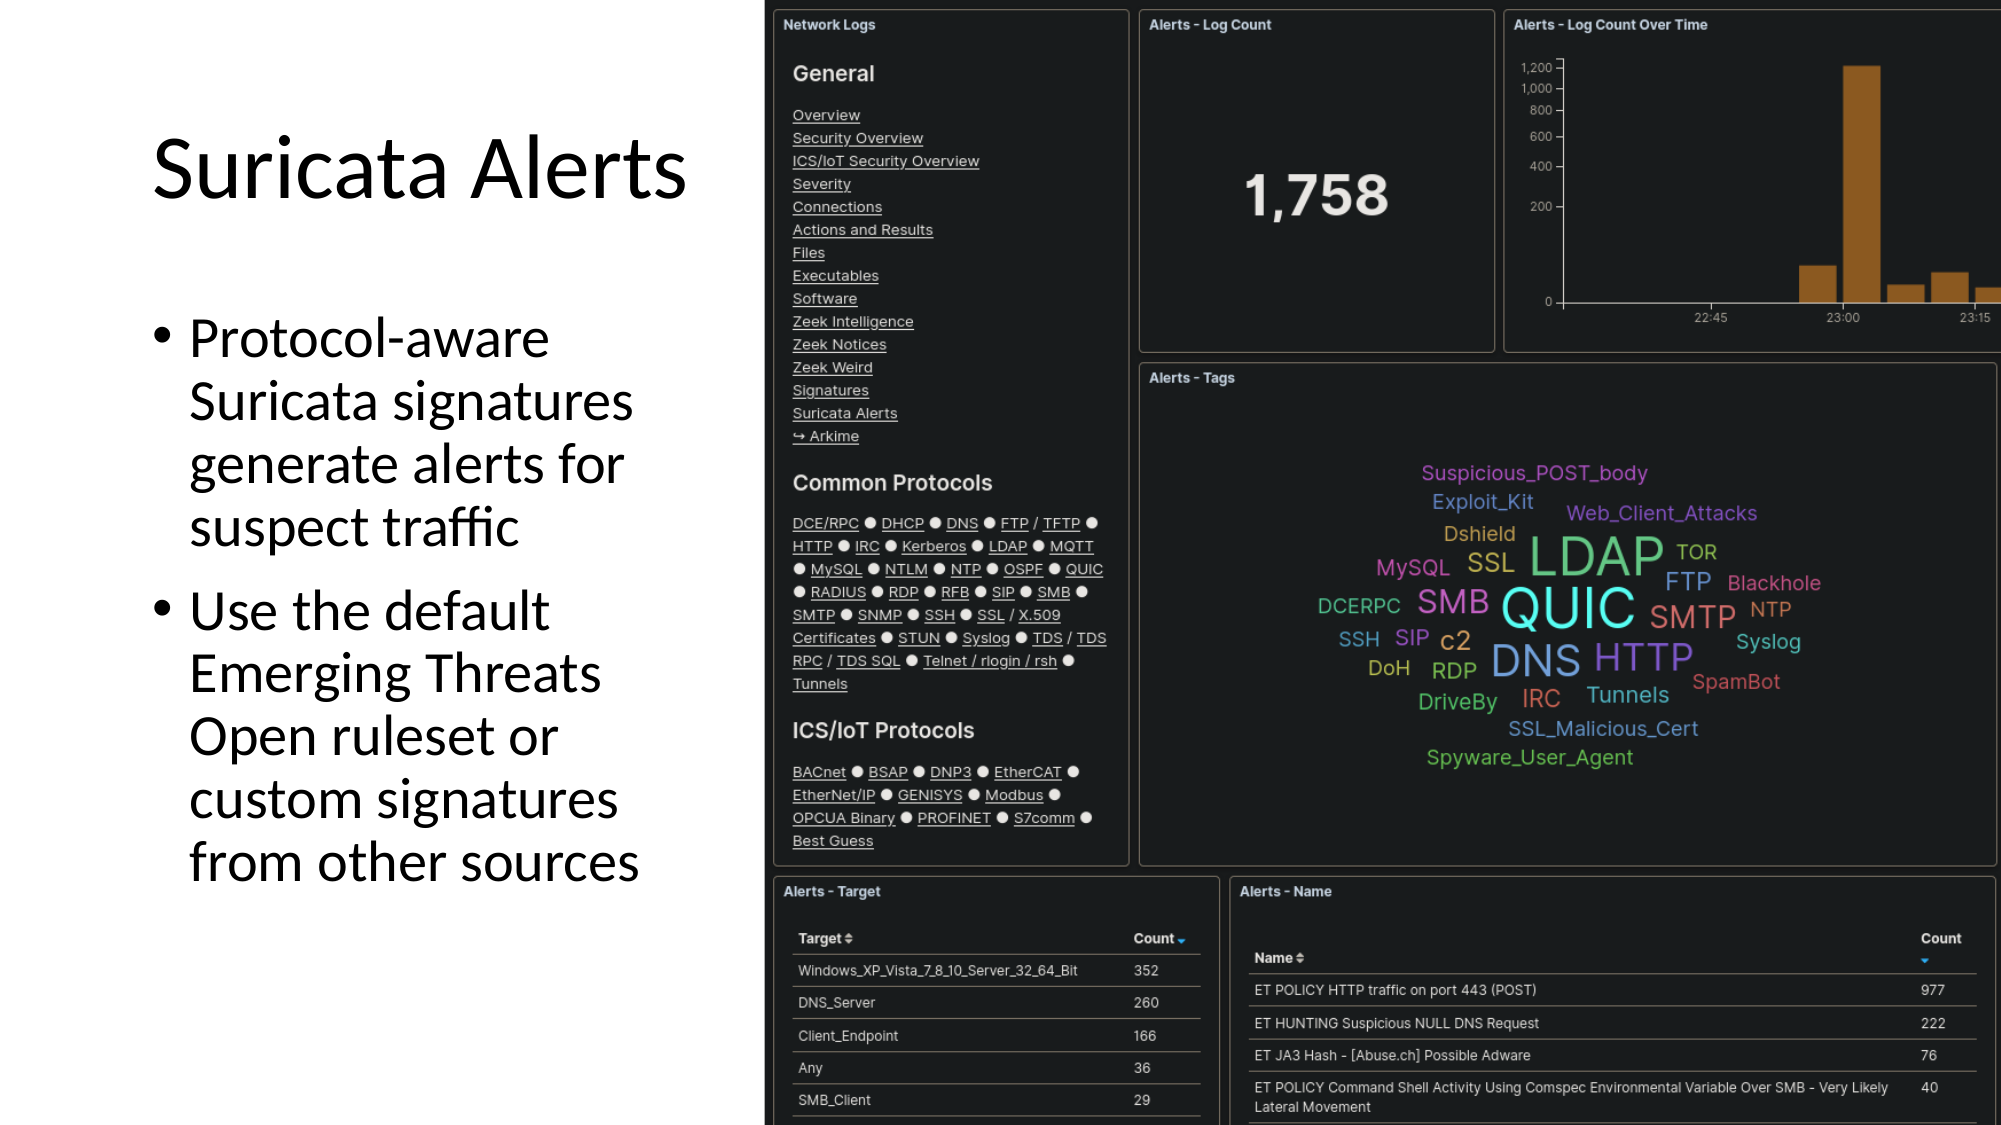

# Suricata Alerts
Protocol-aware Suricata signatures generate alerts for suspect traffic
Use the default Emerging Threats Open ruleset or custom signatures from other sources